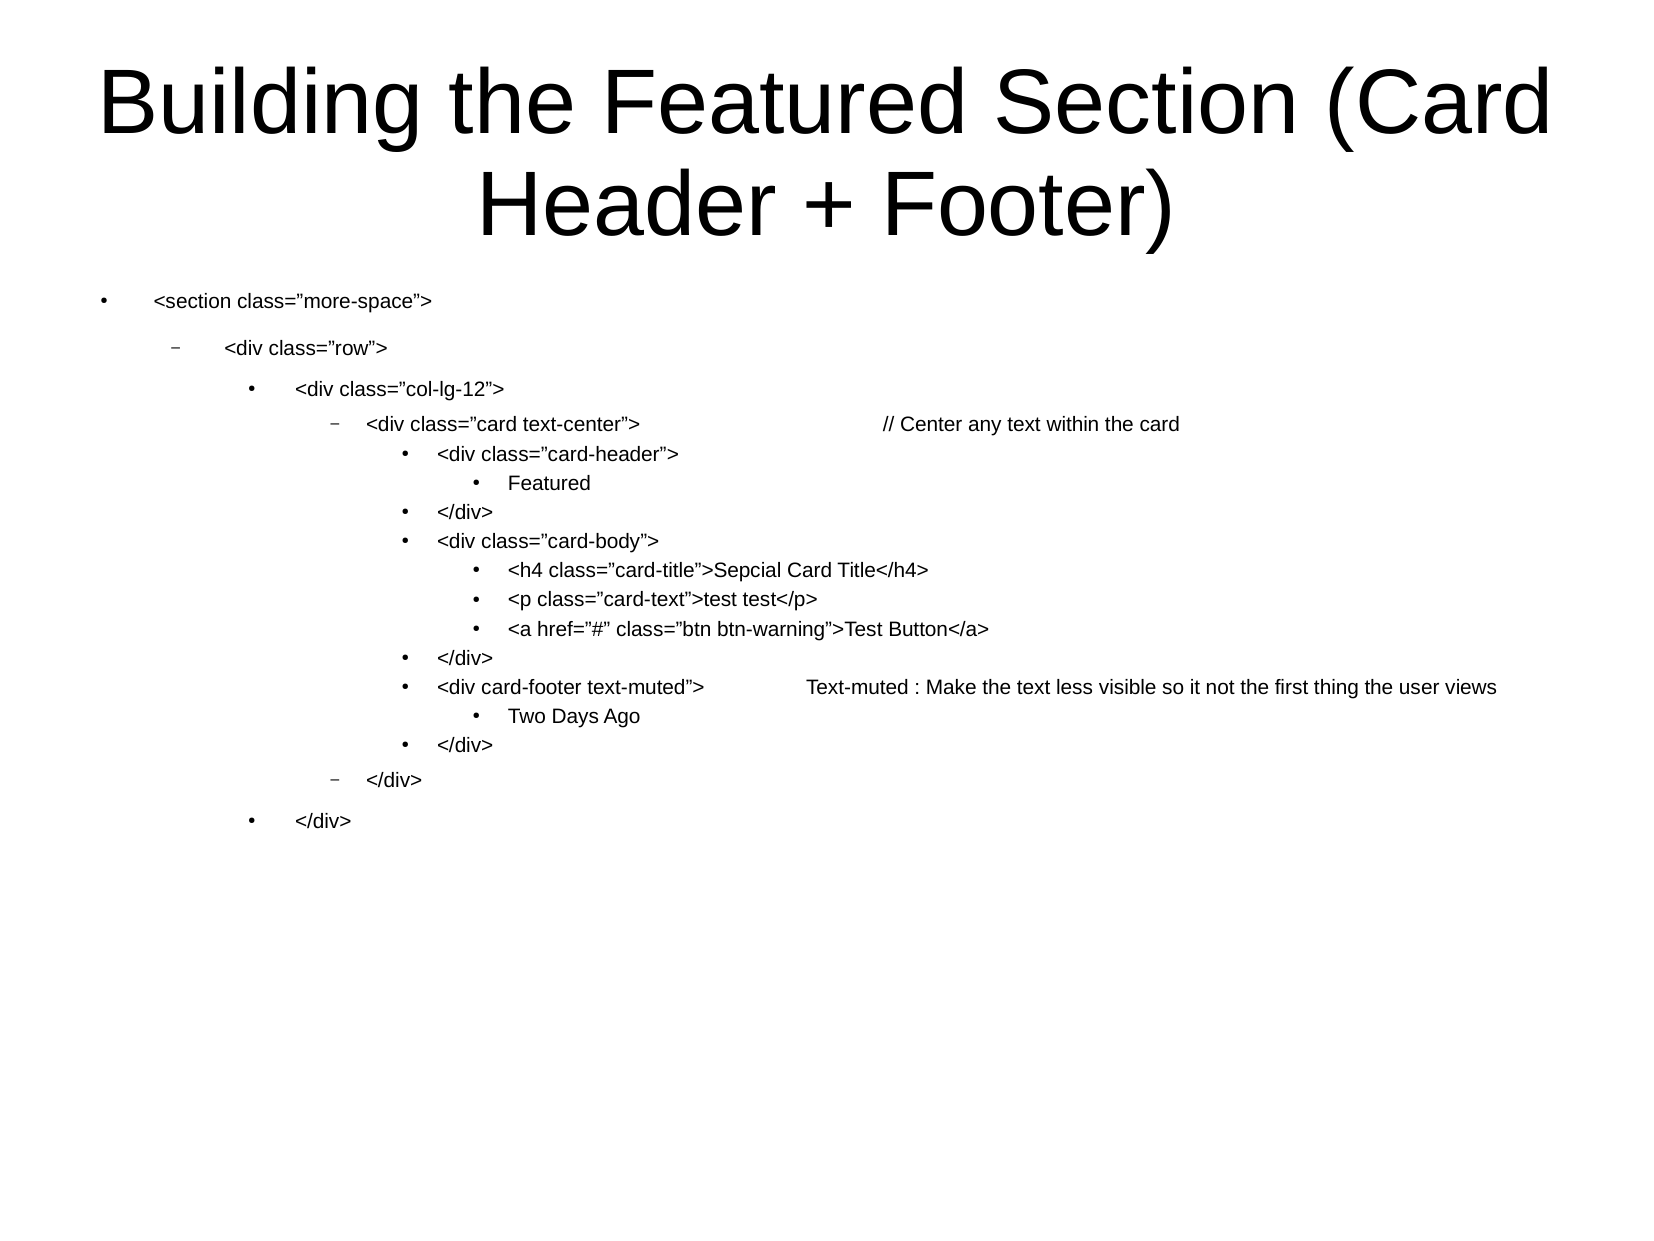

# Building the Featured Section (Card Header + Footer)
<section class=”more-space”>
<div class=”row”>
<div class=”col-lg-12”>
<div class=”card text-center”>				// Center any text within the card
<div class=”card-header”>
Featured
</div>
<div class=”card-body”>
<h4 class=”card-title”>Sepcial Card Title</h4>
<p class=”card-text”>test test</p>
<a href=”#” class=”btn btn-warning”>Test Button</a>
</div>
<div card-footer text-muted”>		Text-muted : Make the text less visible so it not the first thing the user views
Two Days Ago
</div>
</div>
</div>